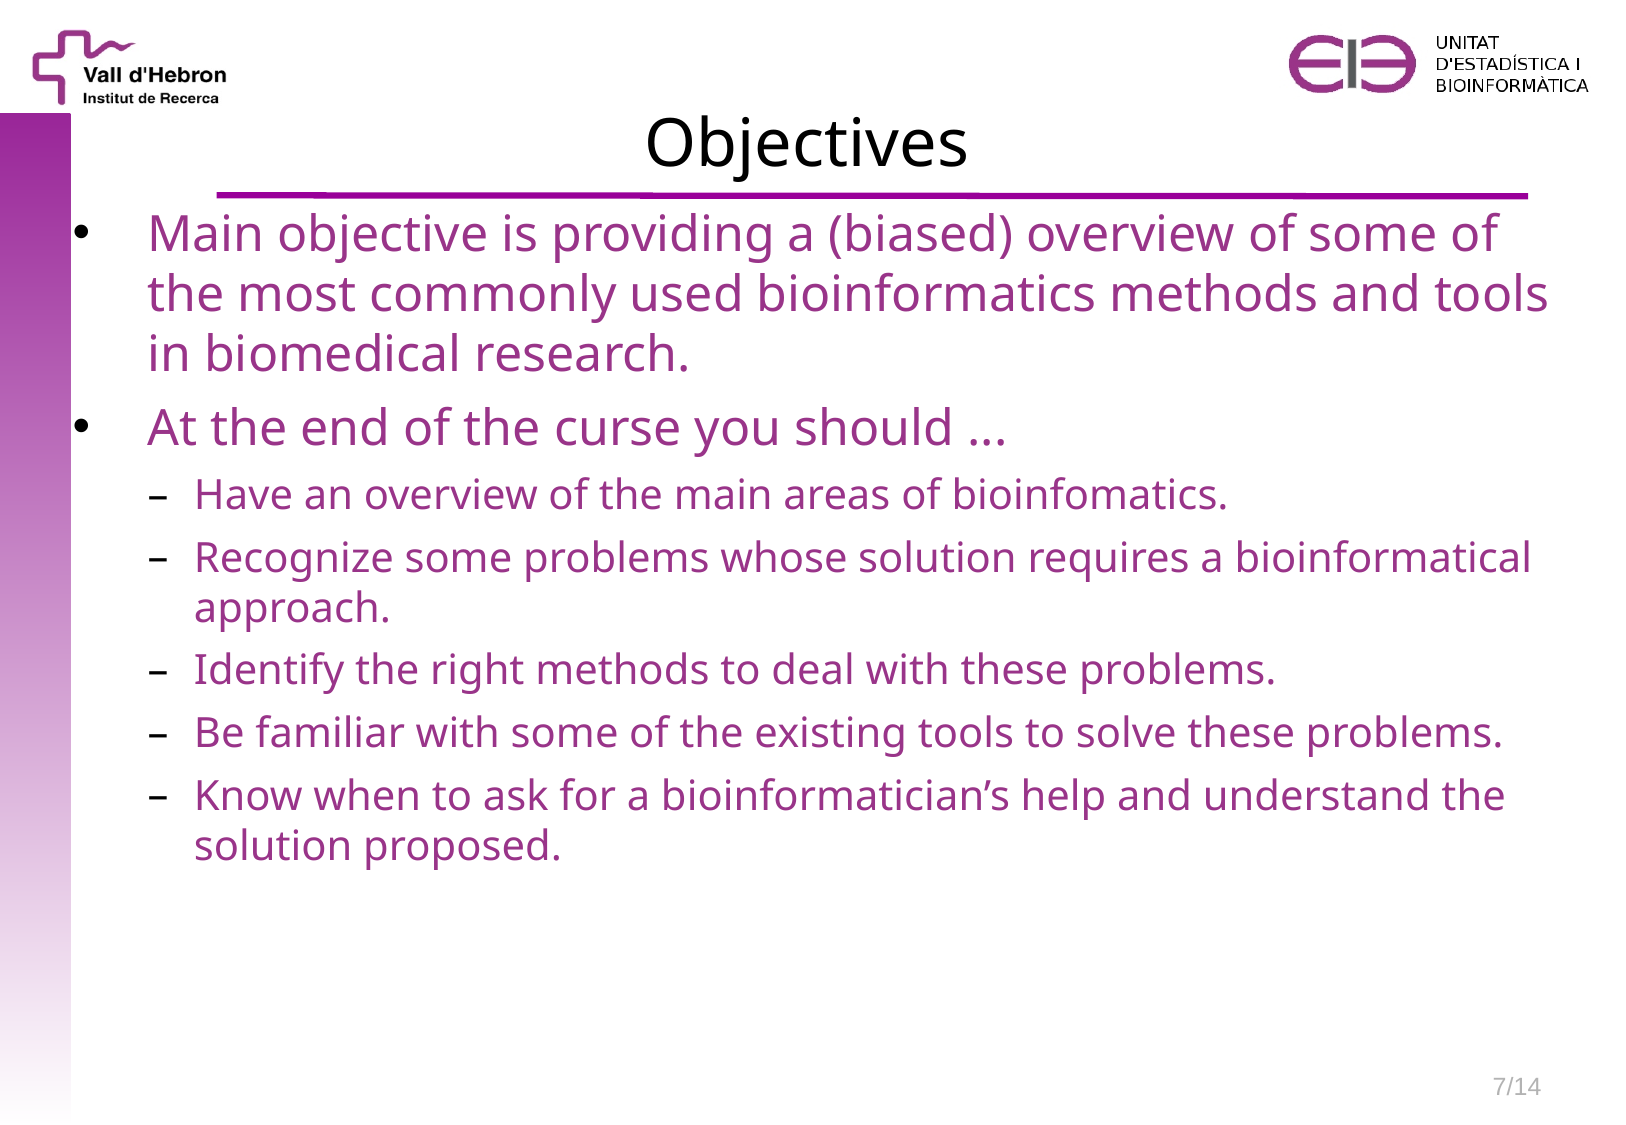

# Objectives
Main objective is providing a (biased) overview of some of the most commonly used bioinformatics methods and tools in biomedical research.
At the end of the curse you should ...
Have an overview of the main areas of bioinfomatics.
Recognize some problems whose solution requires a bioinformatical approach.
Identify the right methods to deal with these problems.
Be familiar with some of the existing tools to solve these problems.
Know when to ask for a bioinformatician’s help and understand the solution proposed.